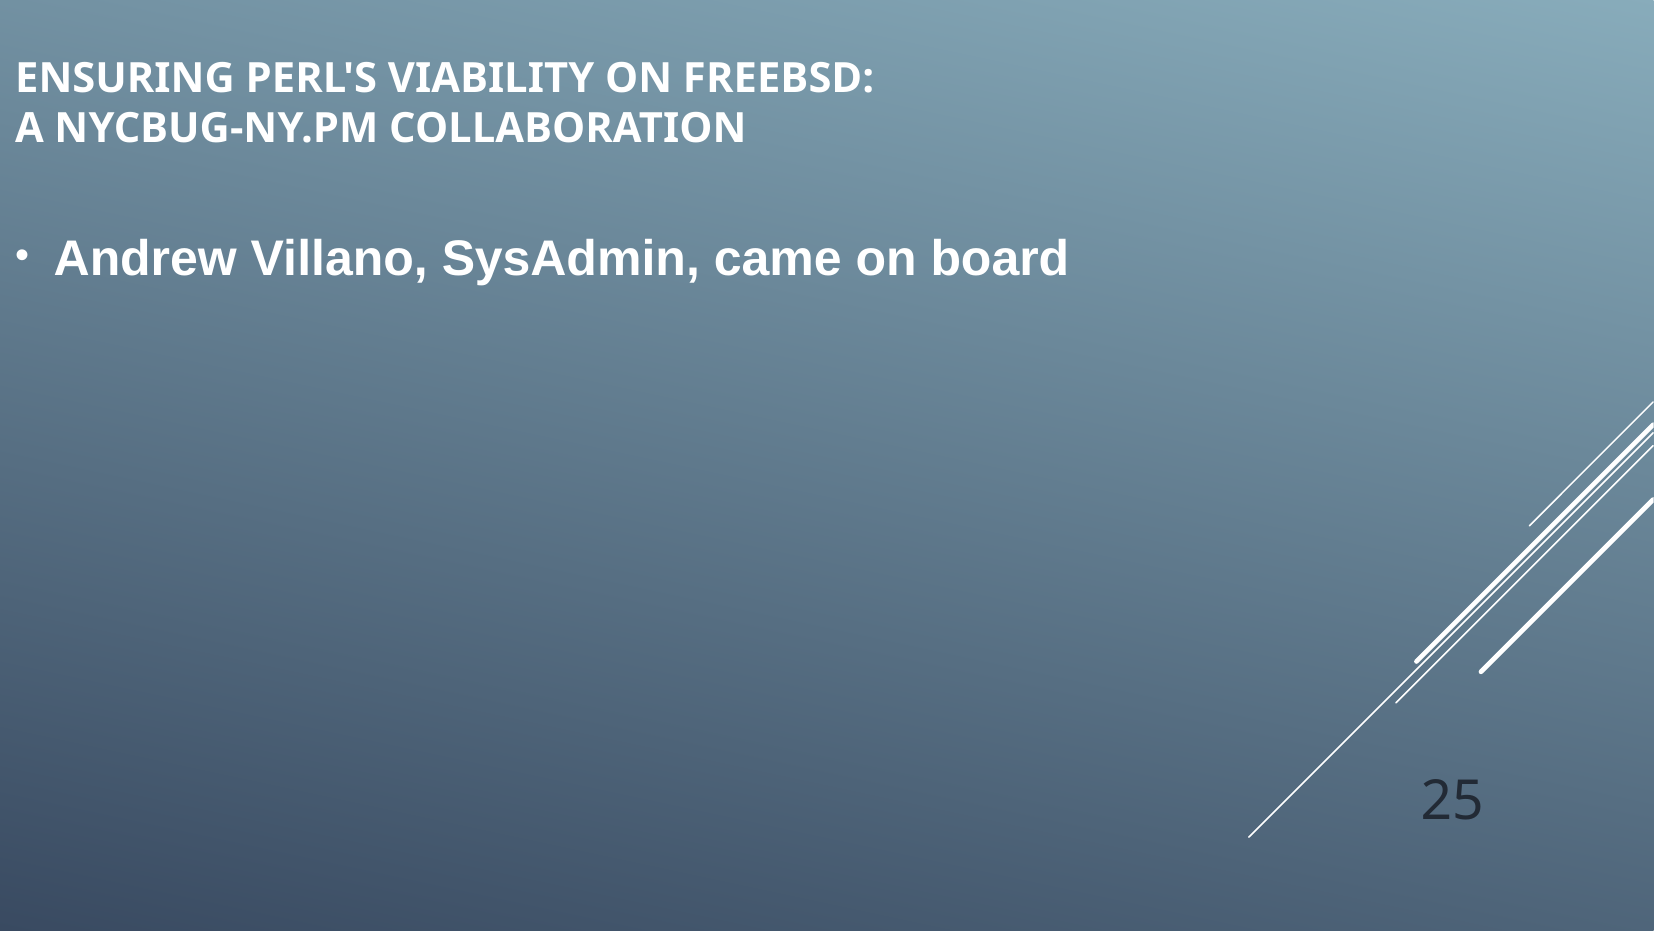

# Ensuring Perl's Viability on FreeBSD: A NYCBUG-NY.PM Collaboration
Andrew Villano, SysAdmin, came on board
25